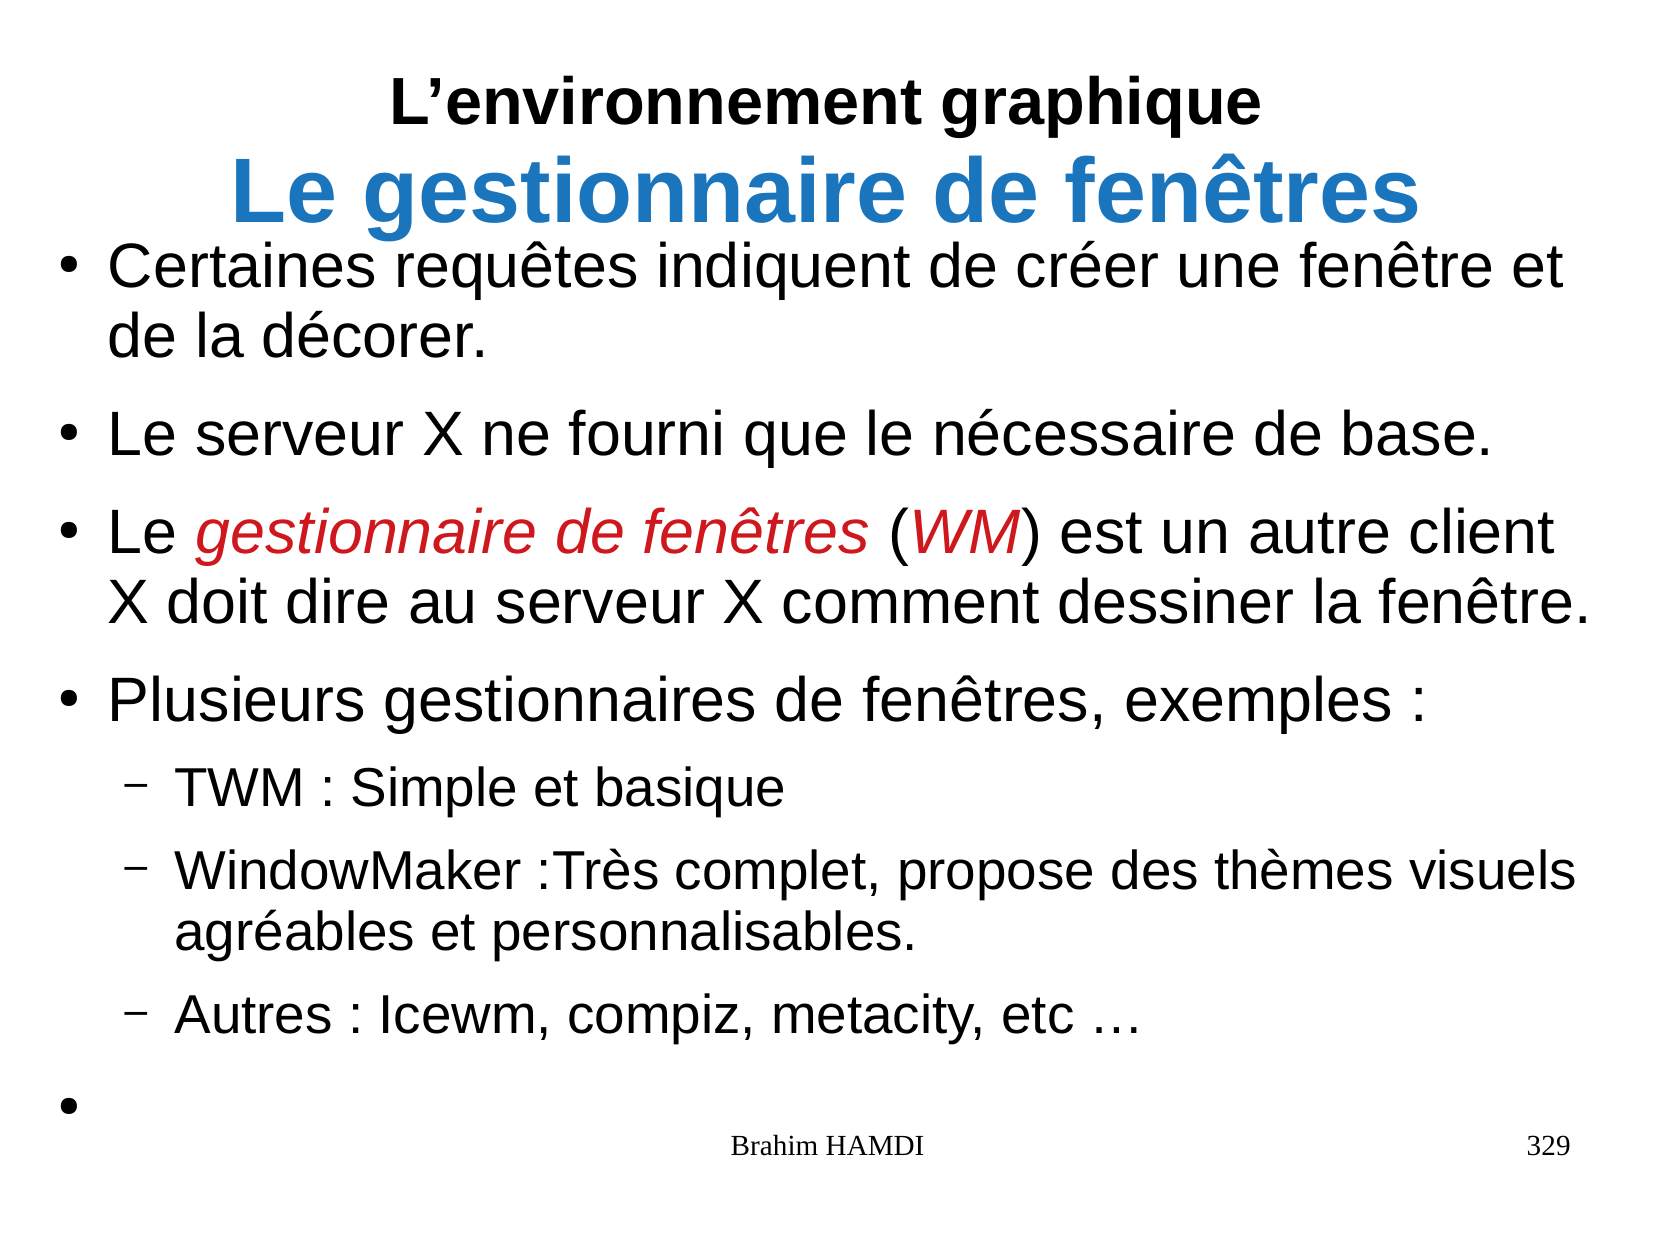

# L’environnement graphique Le gestionnaire de fenêtres
Certaines requêtes indiquent de créer une fenêtre et de la décorer.
Le serveur X ne fourni que le nécessaire de base.
Le gestionnaire de fenêtres (WM) est un autre client X doit dire au serveur X comment dessiner la fenêtre.
Plusieurs gestionnaires de fenêtres, exemples :
TWM : Simple et basique
WindowMaker :Très complet, propose des thèmes visuels agréables et personnalisables.
Autres : Icewm, compiz, metacity, etc …
Brahim HAMDI
329